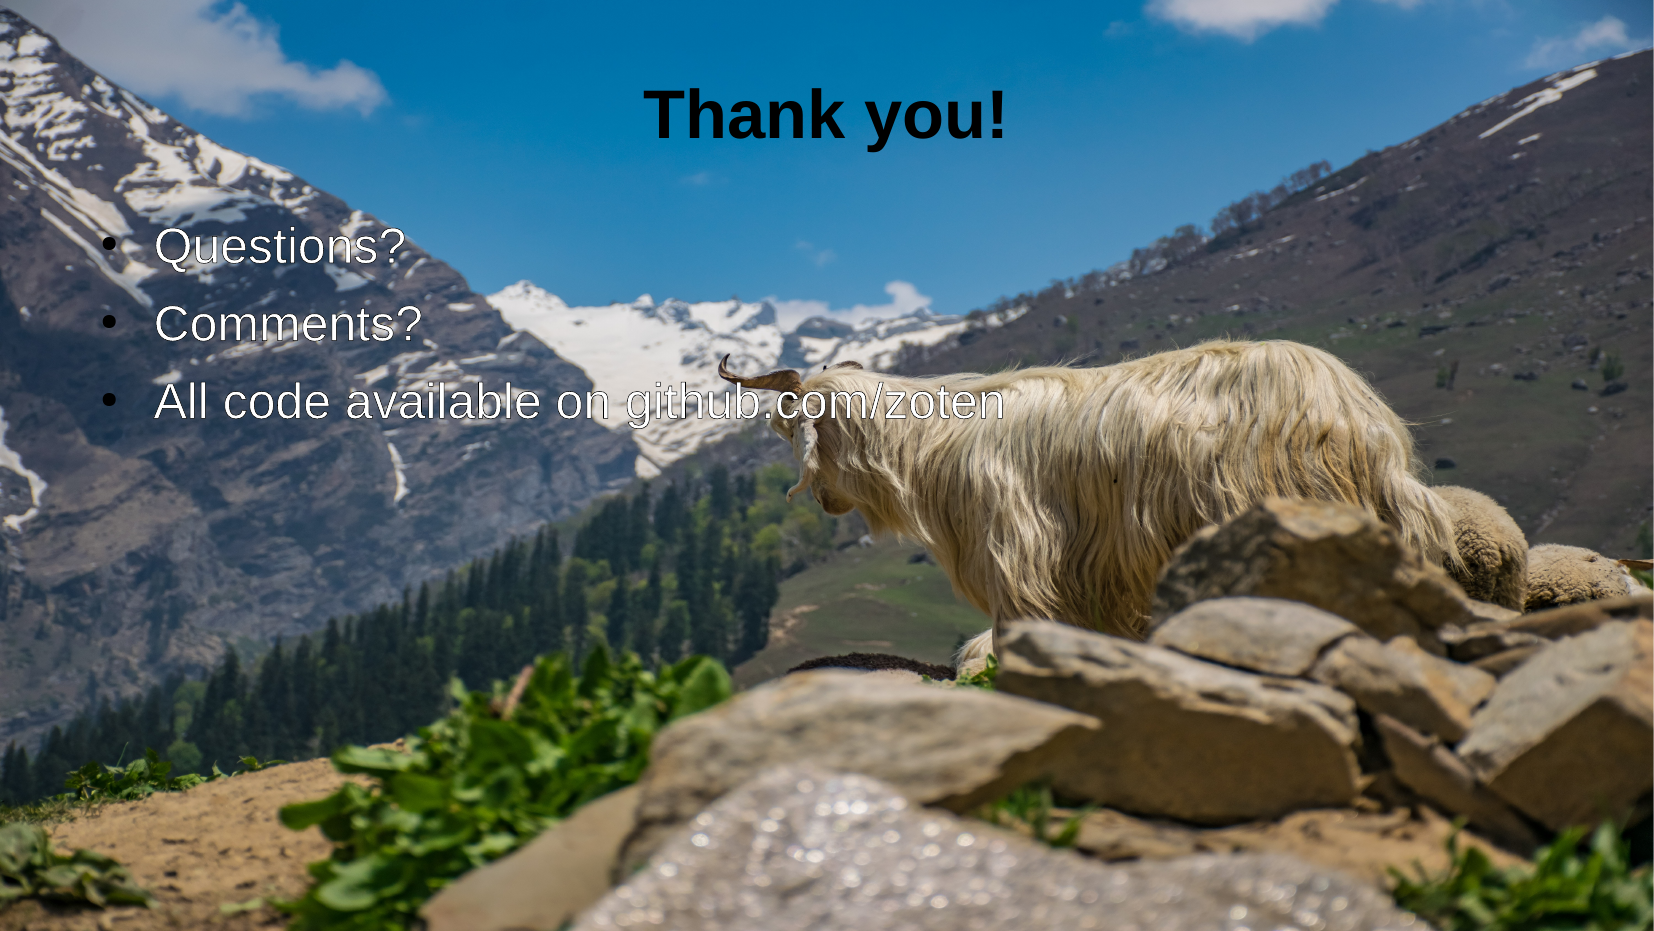

# Thank you!
Questions?
Comments?
All code available on github.com/zoten